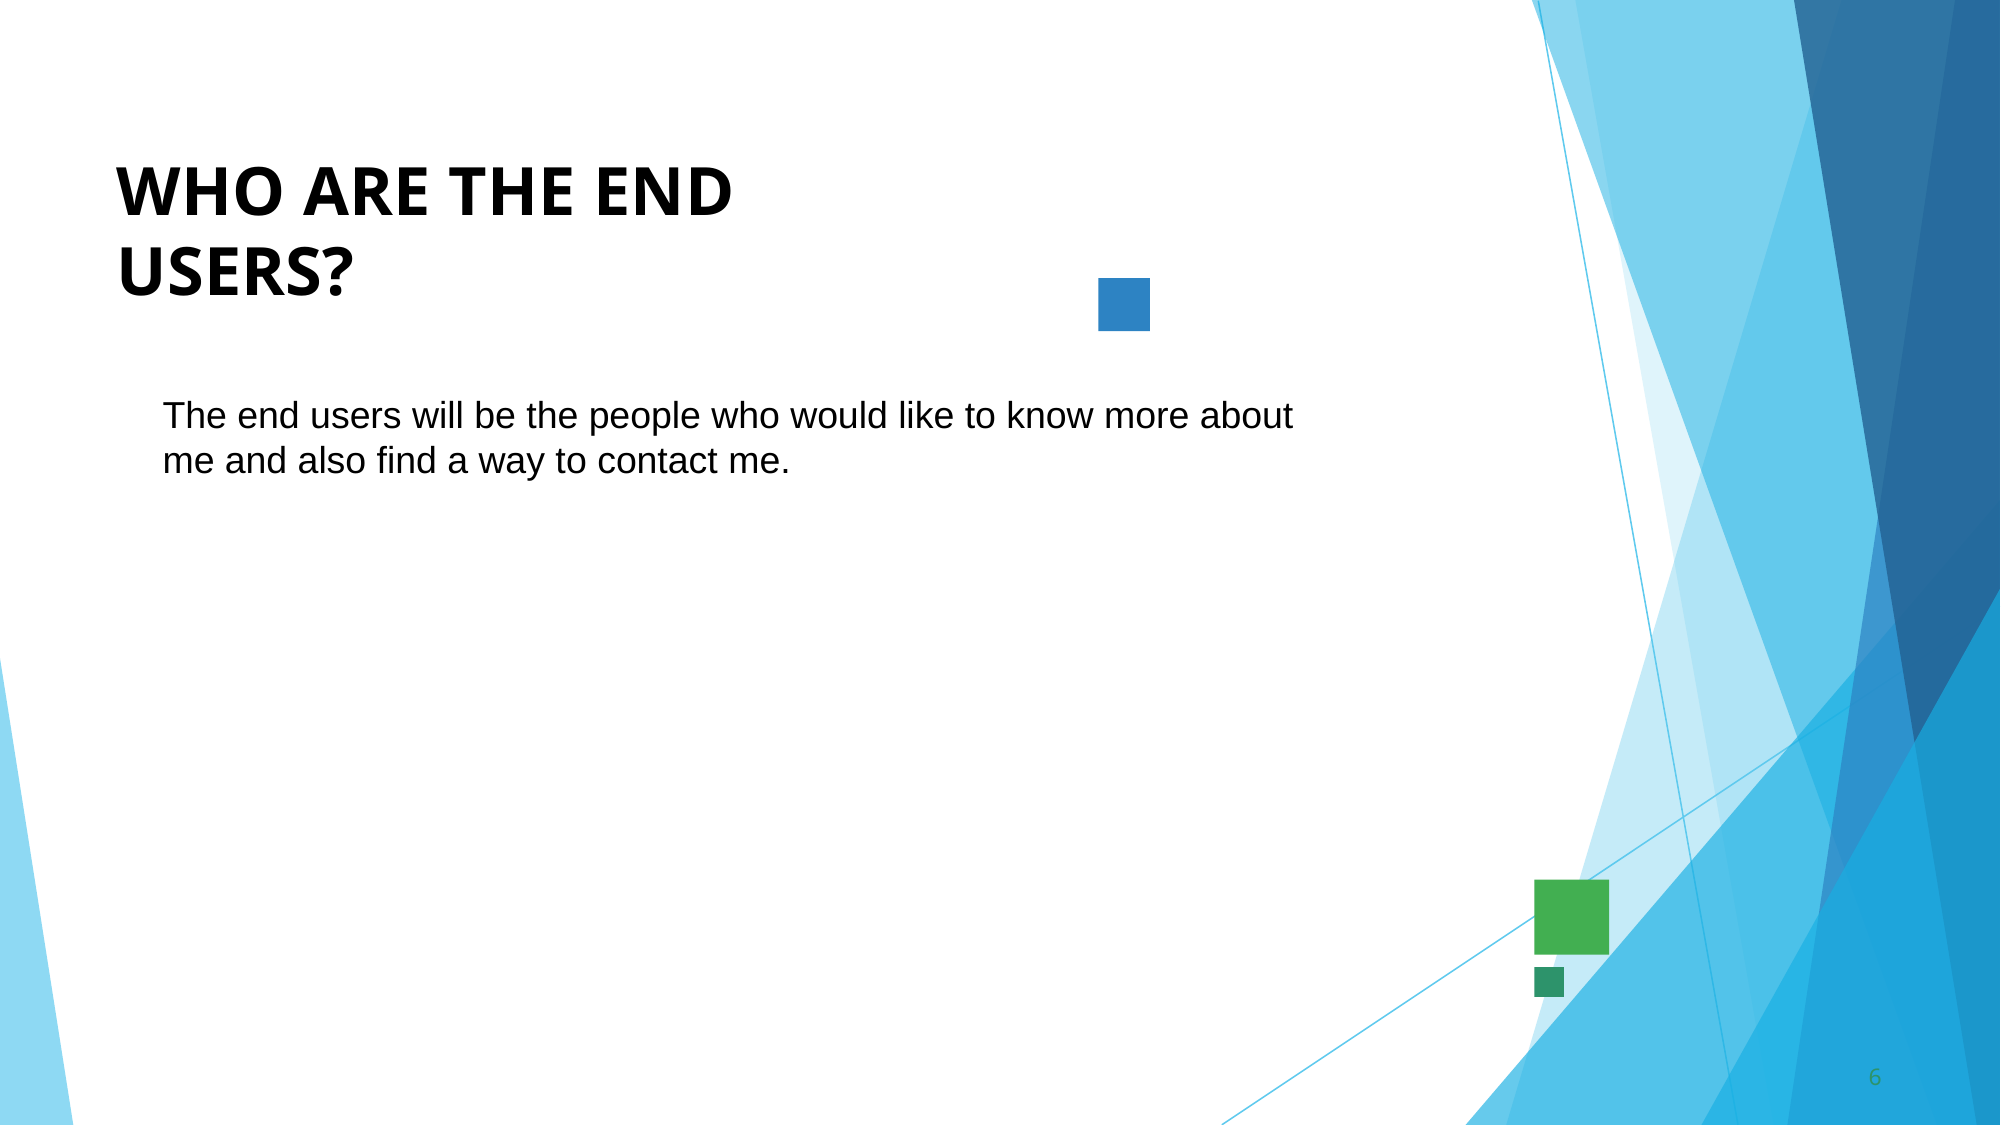

# WHO ARE THE END USERS?
The end users will be the people who would like to know more about me and also find a way to contact me.